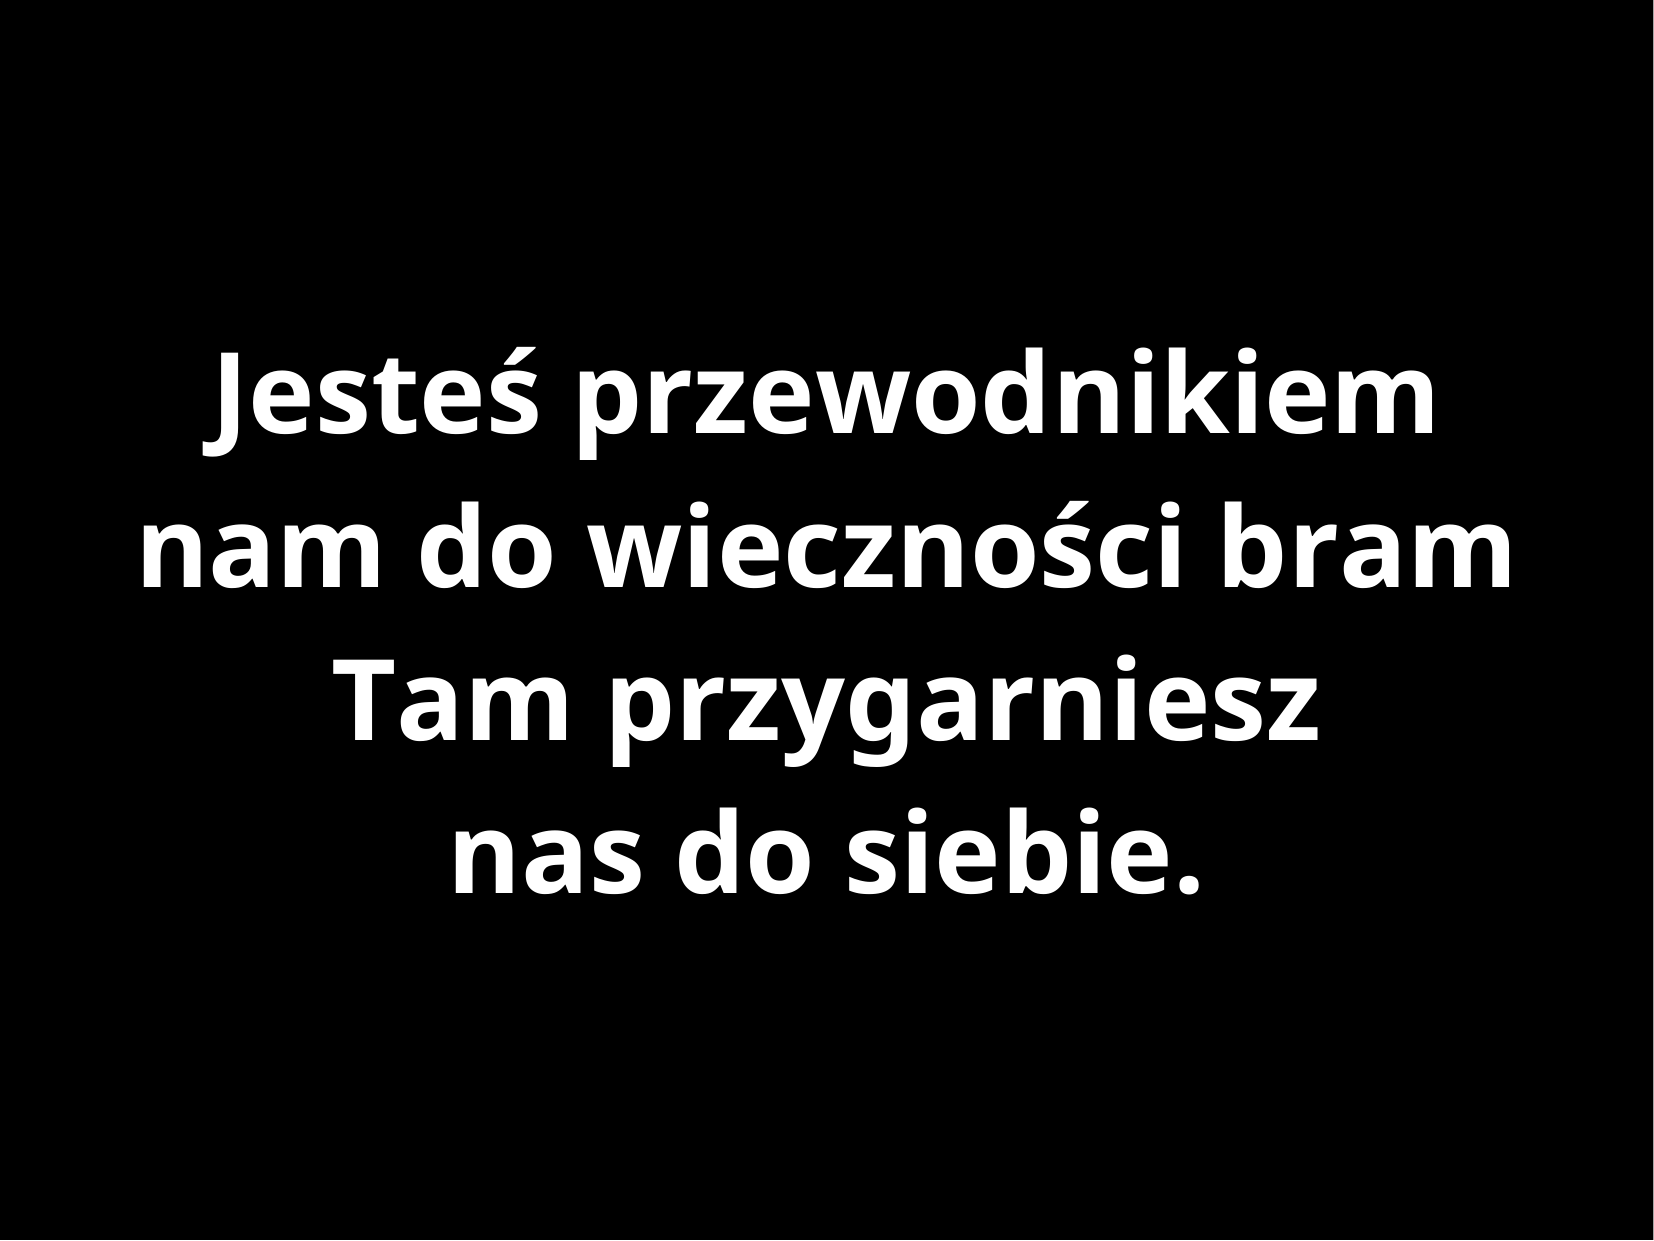

# Jesteś przewodnikiem nam do wieczności bram Tam przygarniesz nas do siebie.